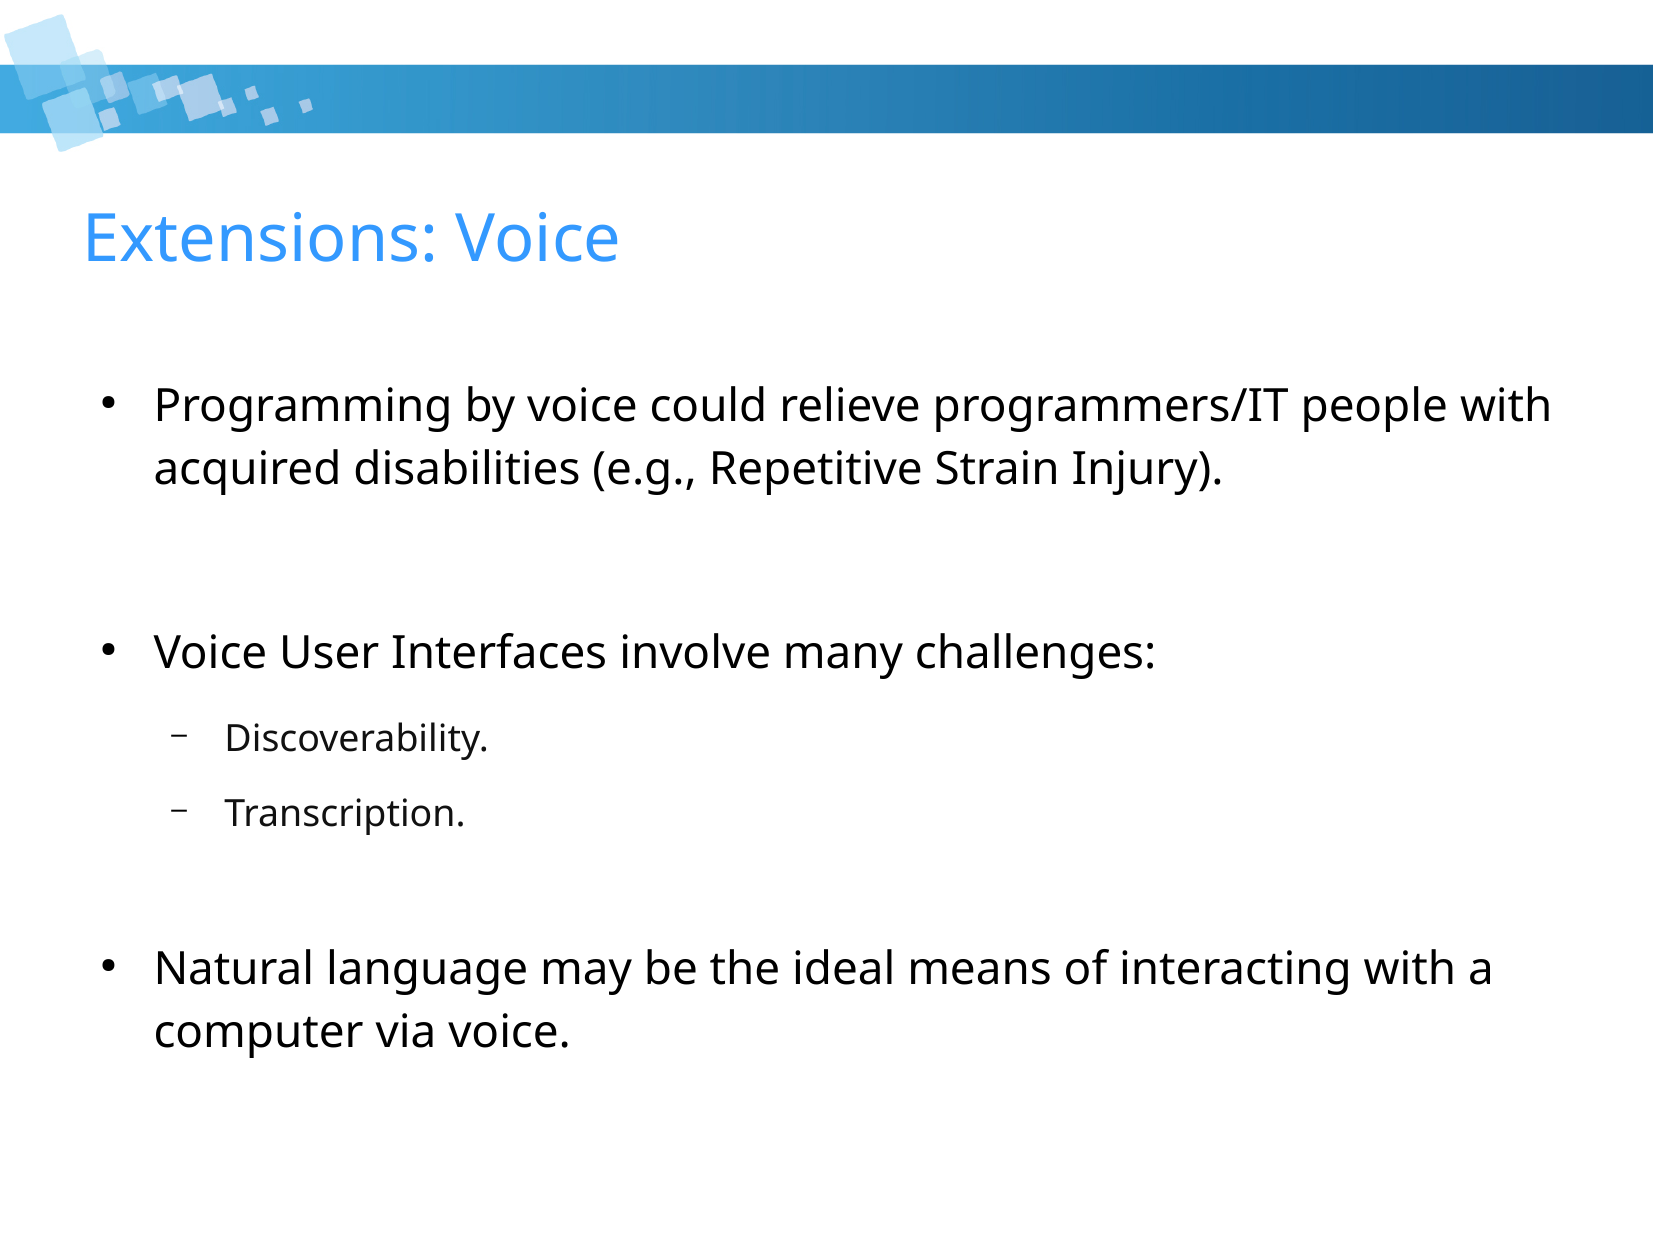

# Extensions: Voice
Programming by voice could relieve programmers/IT people with acquired disabilities (e.g., Repetitive Strain Injury).
Voice User Interfaces involve many challenges:
Discoverability.
Transcription.
Natural language may be the ideal means of interacting with a computer via voice.